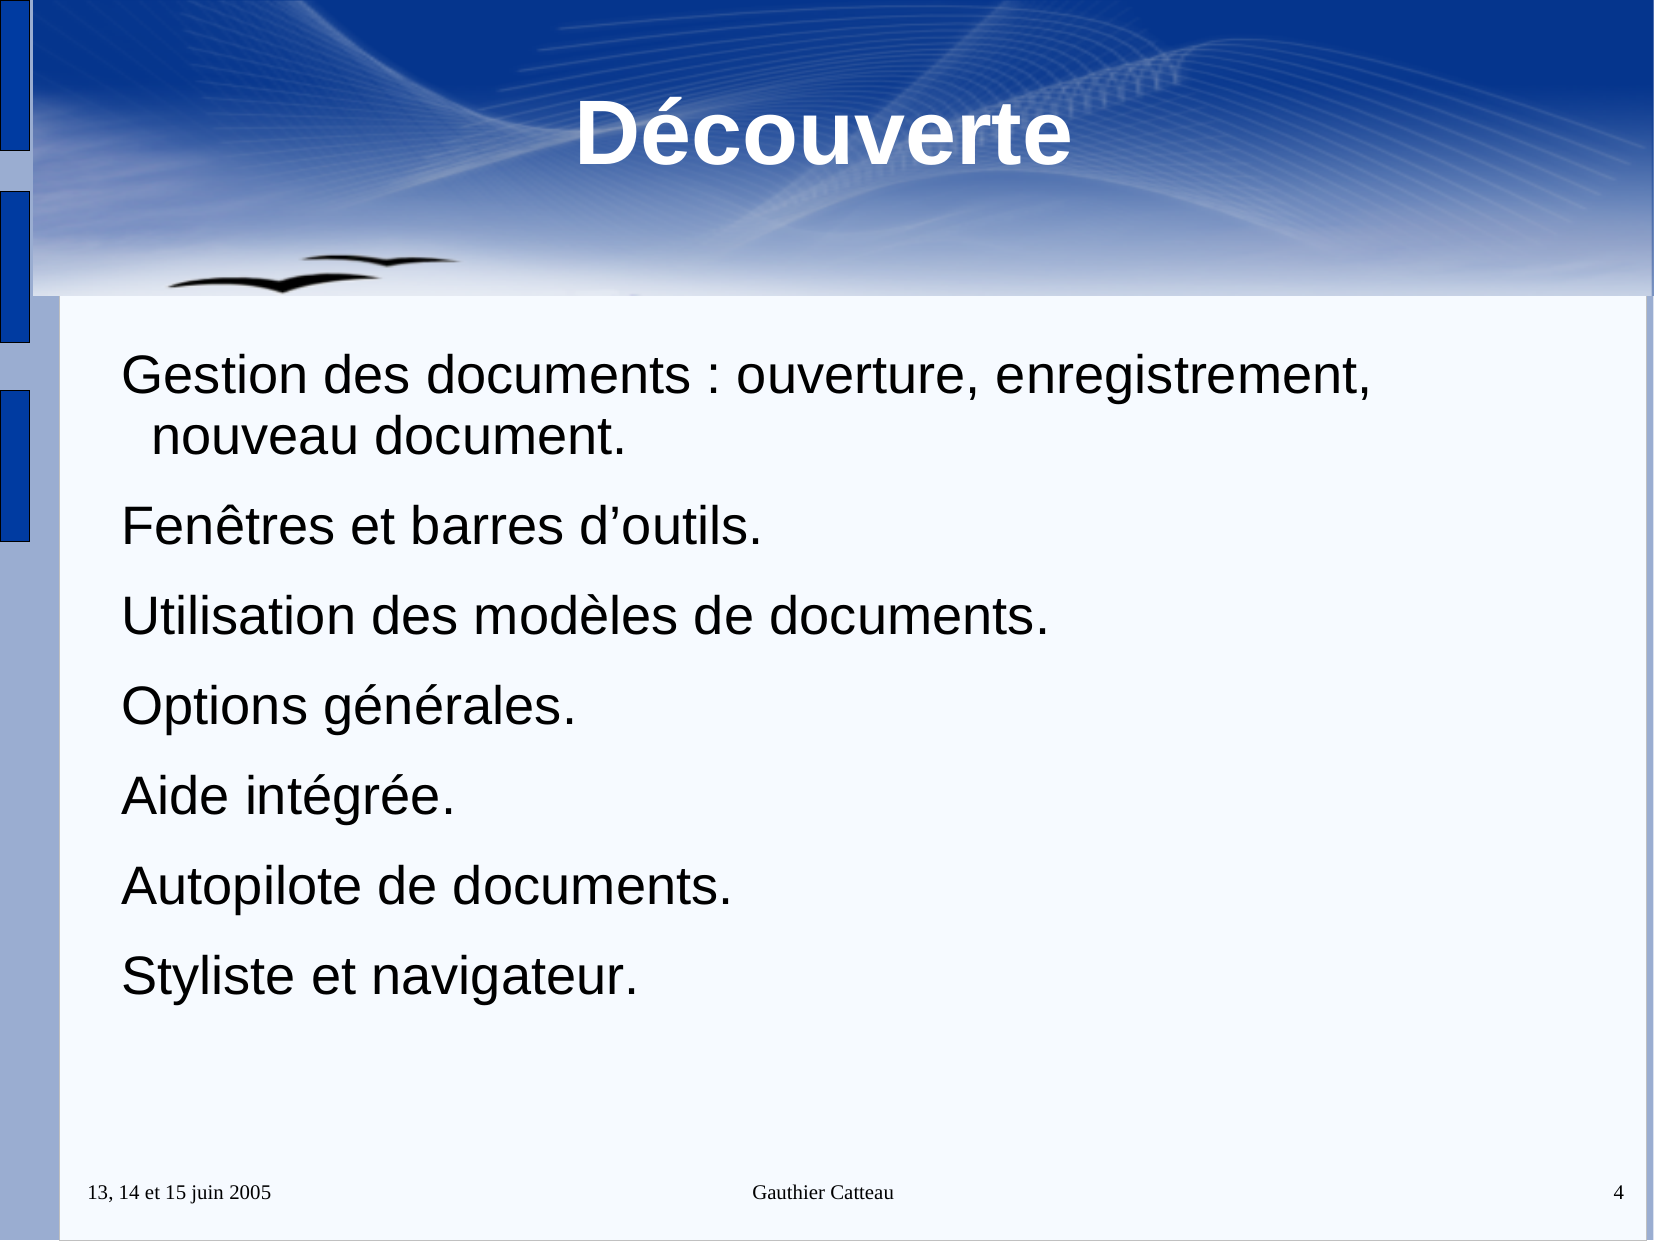

# Découverte
Gestion des documents : ouverture, enregistrement, nouveau document.
Fenêtres et barres d’outils.
Utilisation des modèles de documents.
Options générales.
Aide intégrée.
Autopilote de documents.
Styliste et navigateur.
Gauthier Catteau